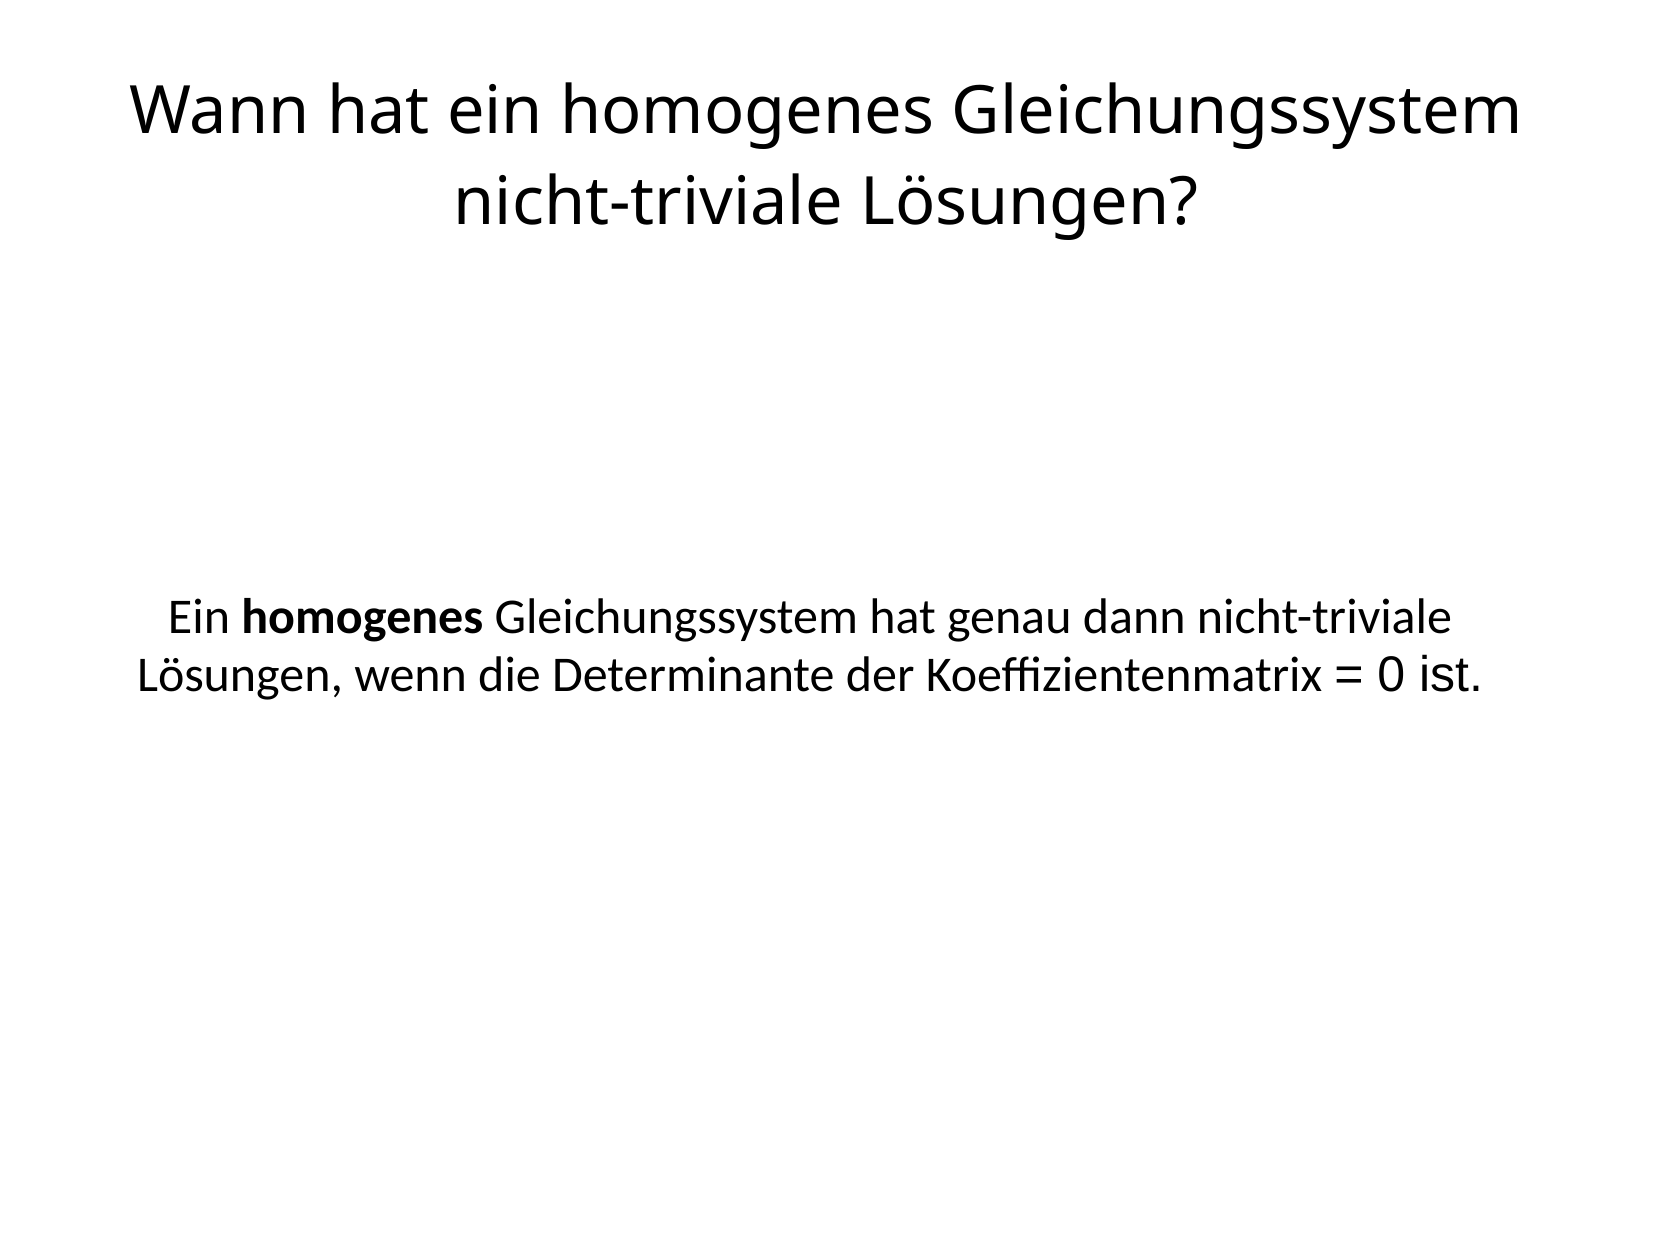

# Wann hat ein homogenes Gleichungssystem nicht-triviale Lösungen?
Ein homogenes Gleichungssystem hat genau dann nicht-triviale Lösungen, wenn die Determinante der Koeffizientenmatrix = 0 ist.